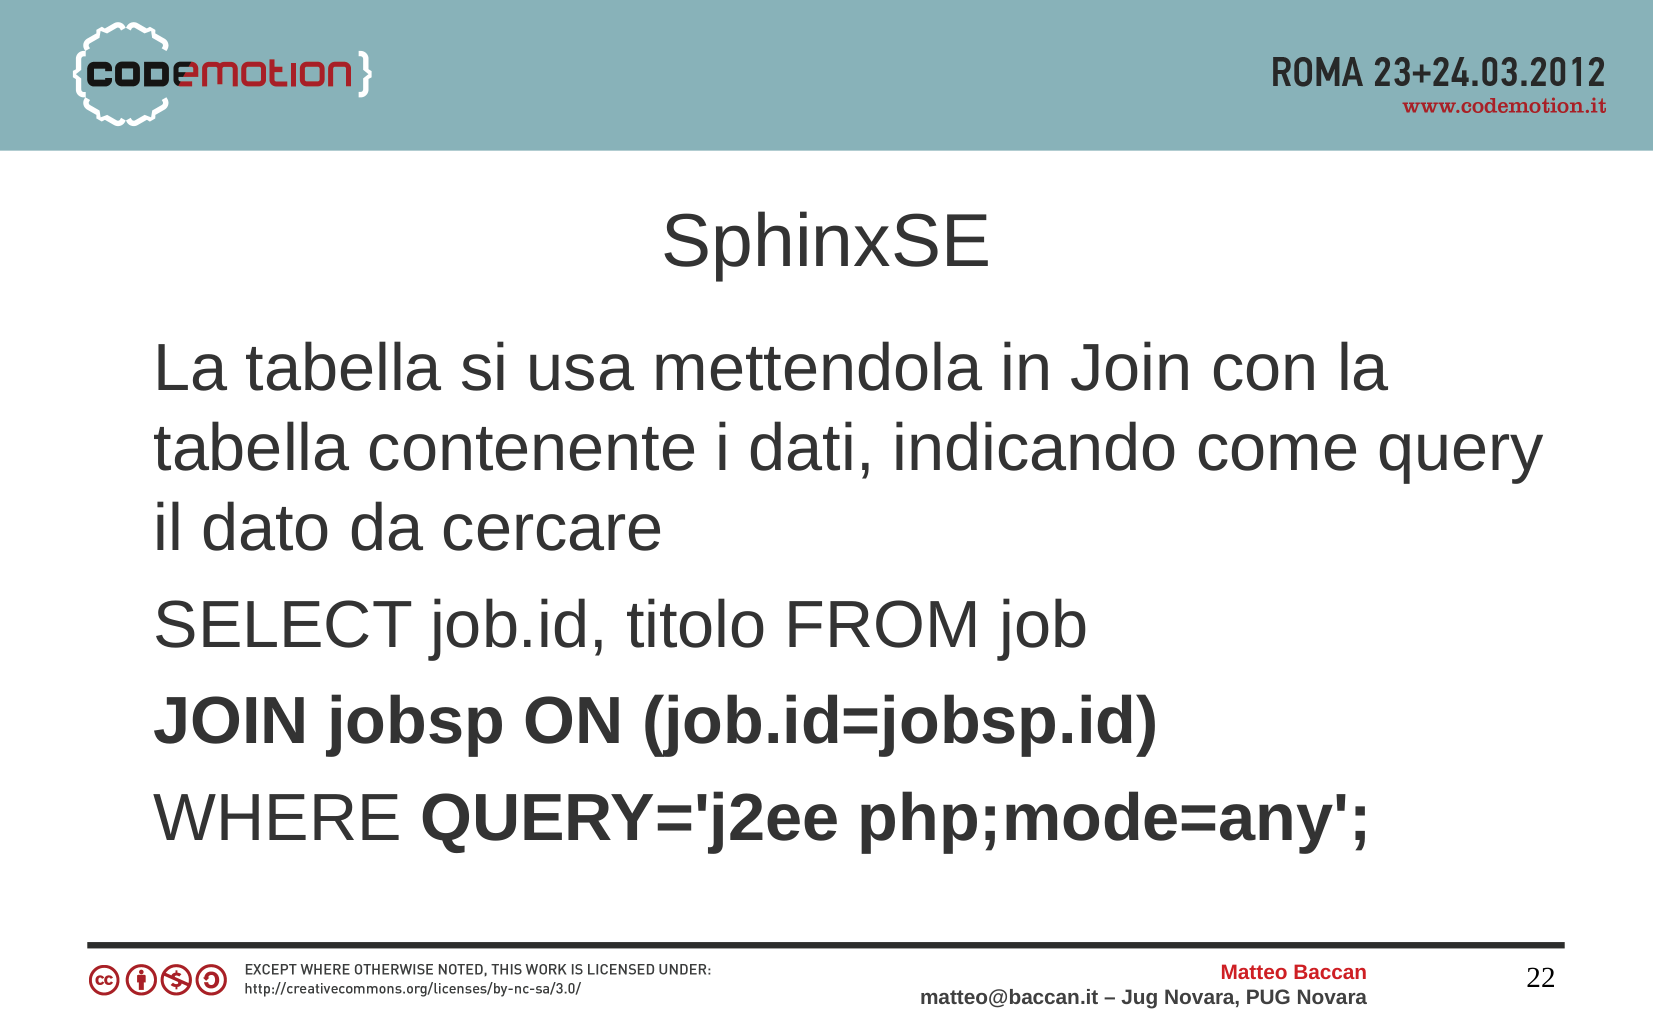

# SphinxSE
La tabella si usa mettendola in Join con la tabella contenente i dati, indicando come query il dato da cercare
SELECT job.id, titolo FROM job
JOIN jobsp ON (job.id=jobsp.id)
WHERE QUERY='j2ee php;mode=any';
22